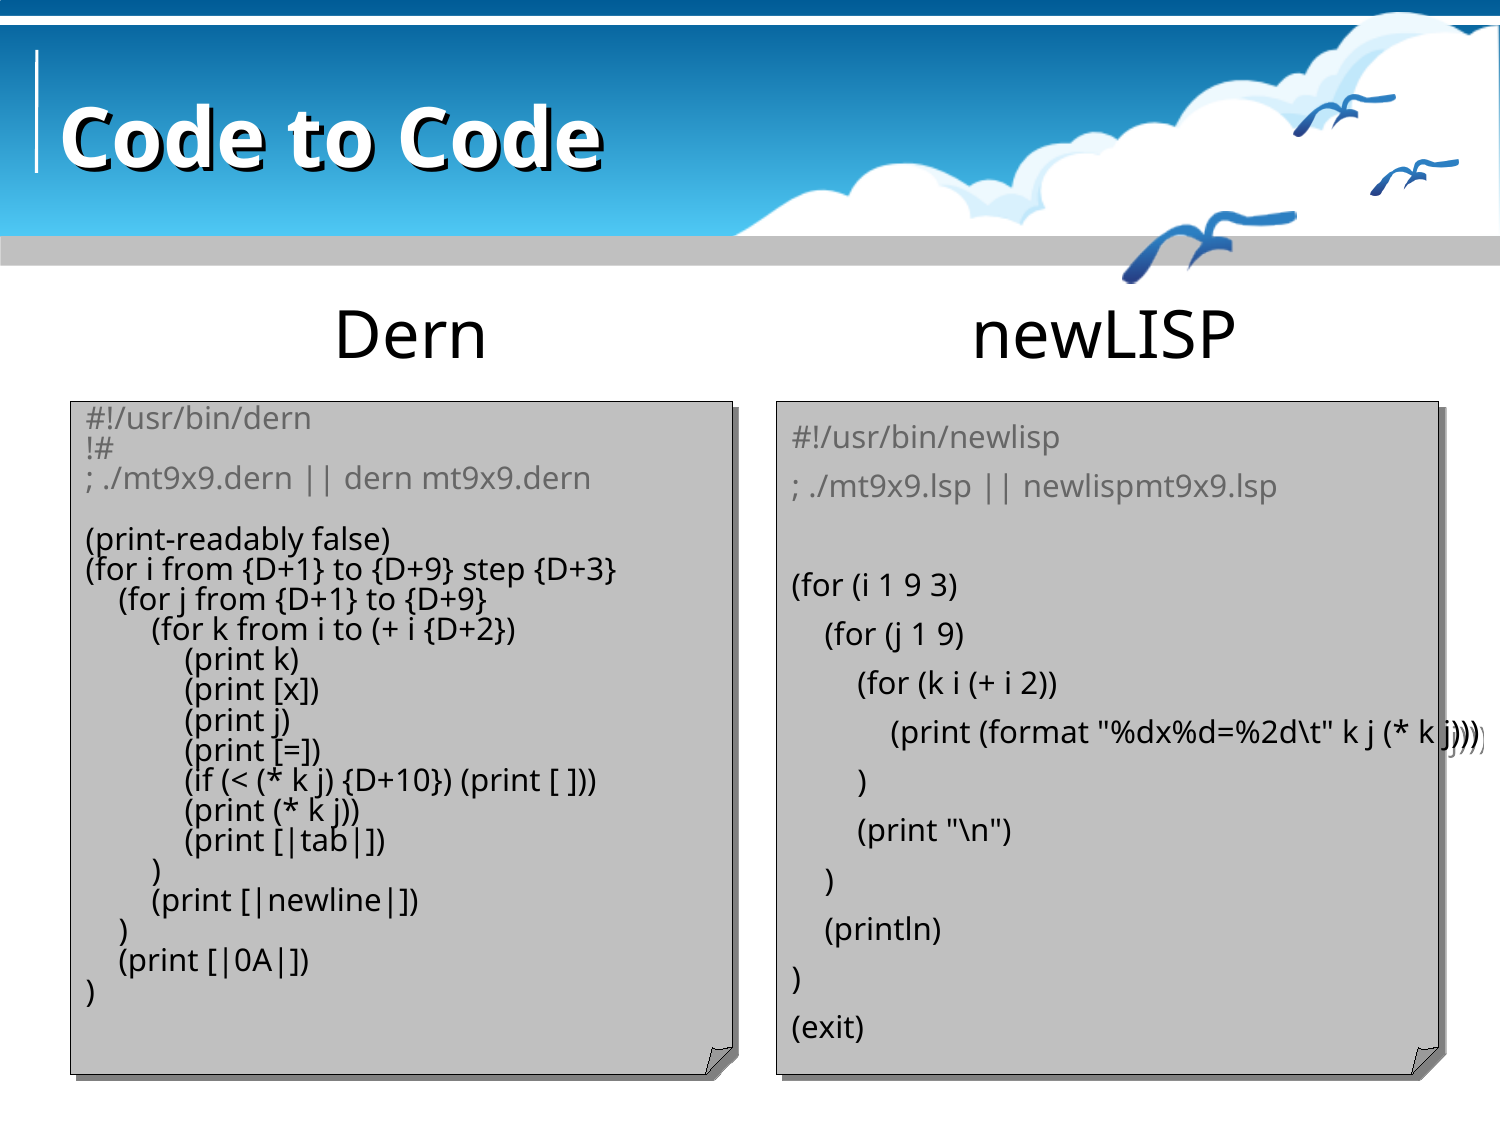

# Code to Code
newLISP
Dern
#!/usr/bin/dern
!#
; ./mt9x9.dern || dern mt9x9.dern
(print-readably false)
(for i from {D+1} to {D+9} step {D+3}
 (for j from {D+1} to {D+9}
 (for k from i to (+ i {D+2})
 (print k)
 (print [x])
 (print j)
 (print [=])
 (if (< (* k j) {D+10}) (print [ ]))
 (print (* k j))
 (print [|tab|])
 )
 (print [|newline|])
 )
 (print [|0A|])
)
#!/usr/bin/newlisp
; ./mt9x9.lsp || newlispmt9x9.lsp
(for (i 1 9 3)
 (for (j 1 9)
 (for (k i (+ i 2))
 (print (format "%dx%d=%2d\t" k j (* k j)))
 )
 (print "\n")
 )
 (println)
)
(exit)